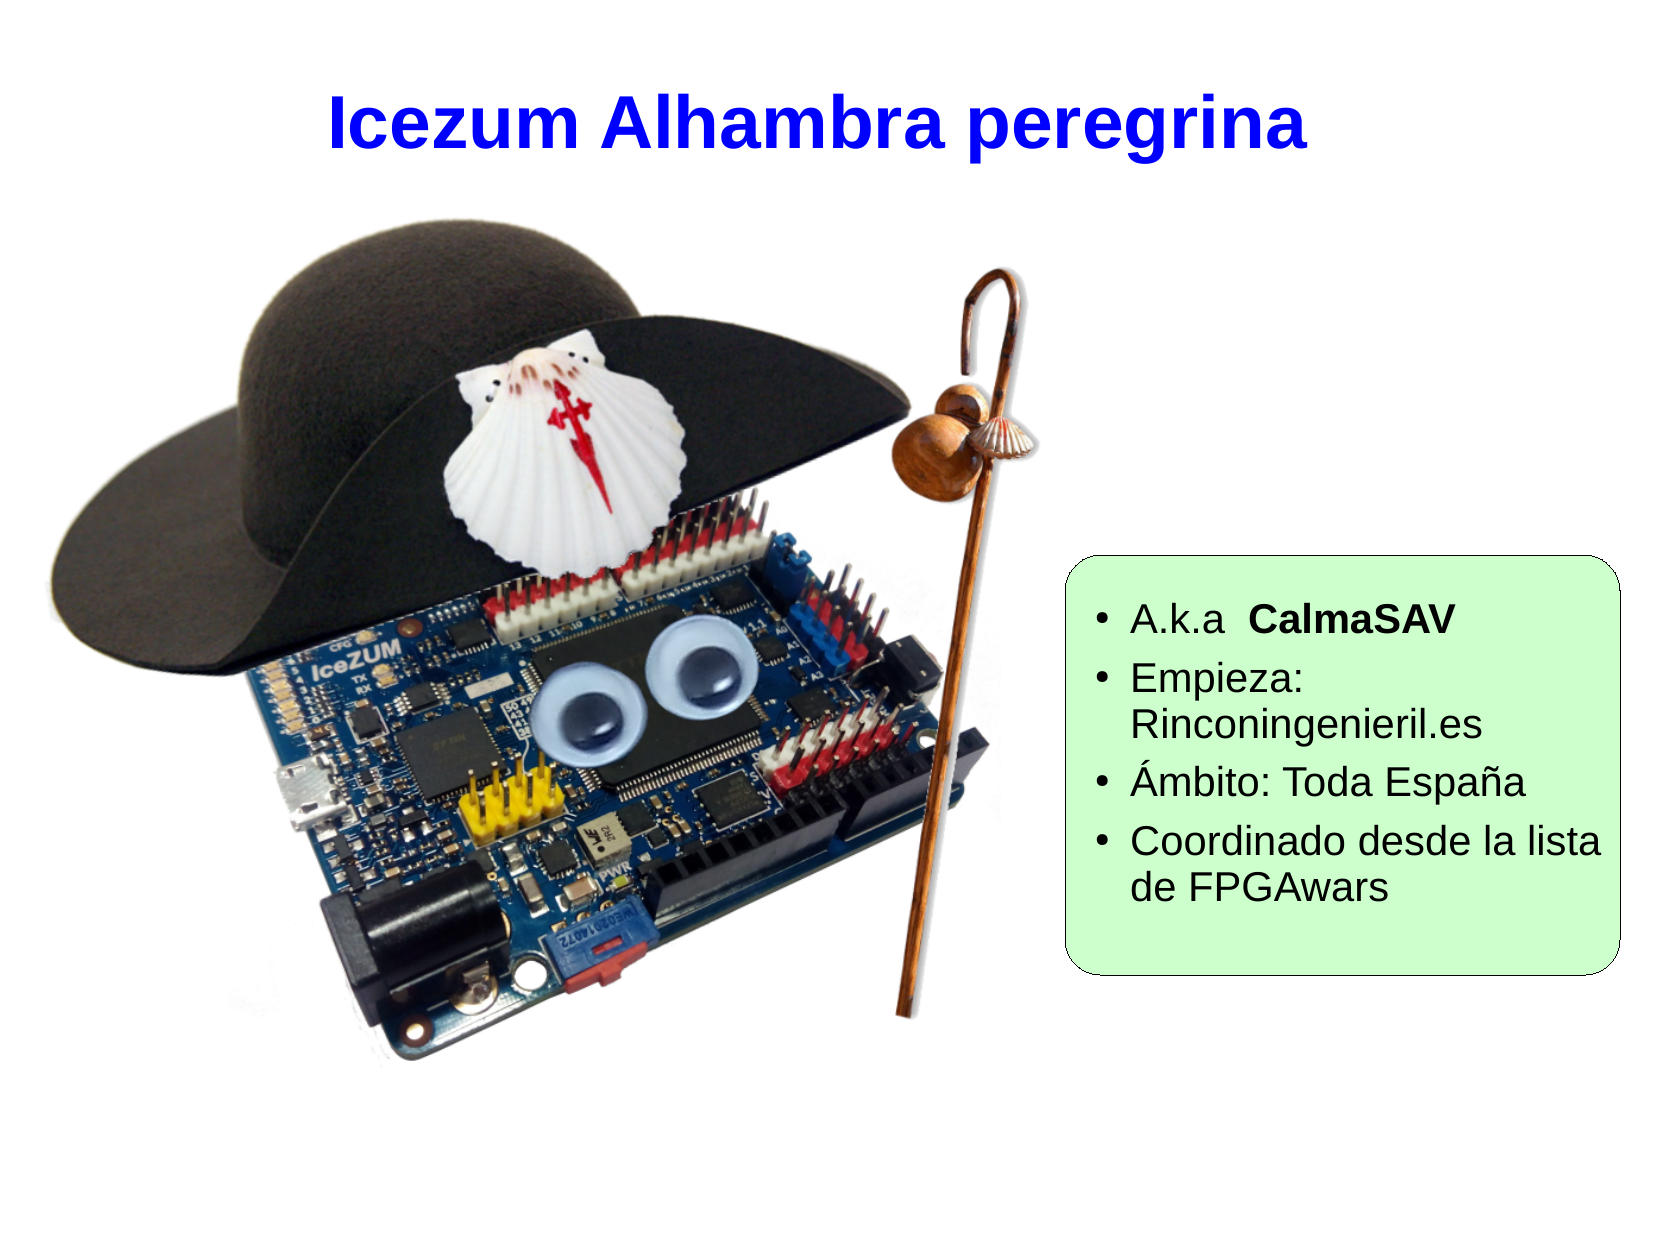

Icezum Alhambra peregrina
A.k.a CalmaSAV
Empieza: Rinconingenieril.es
Ámbito: Toda España
Coordinado desde la lista de FPGAwars